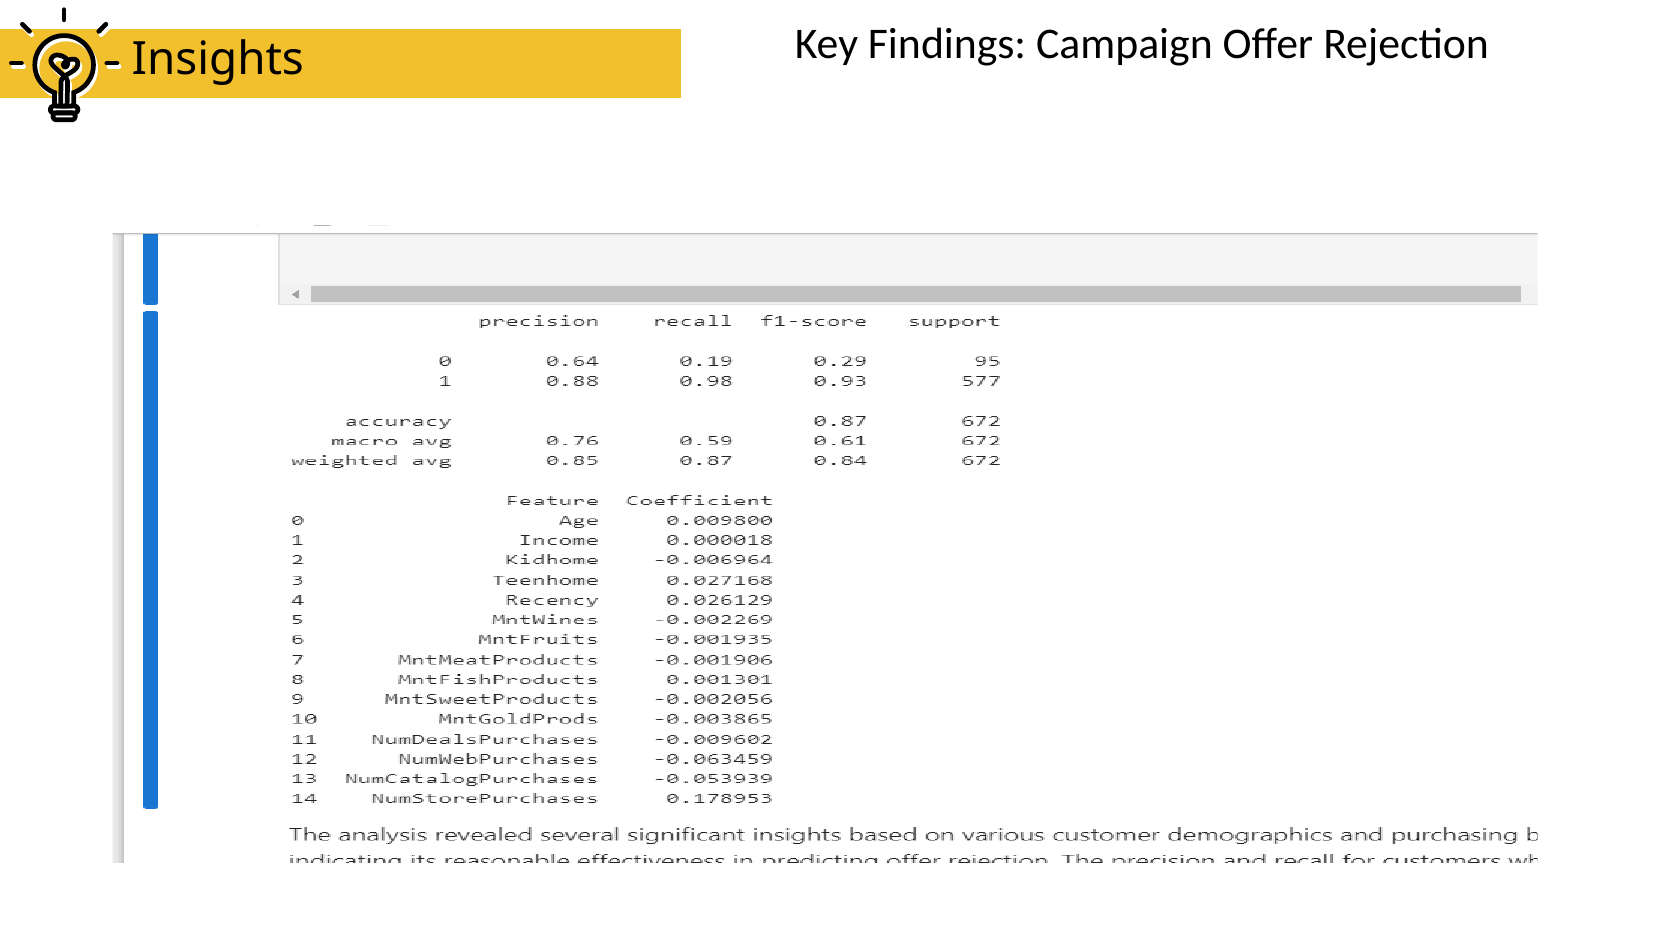

Key Findings: Campaign Offer Rejection
# Insights
.